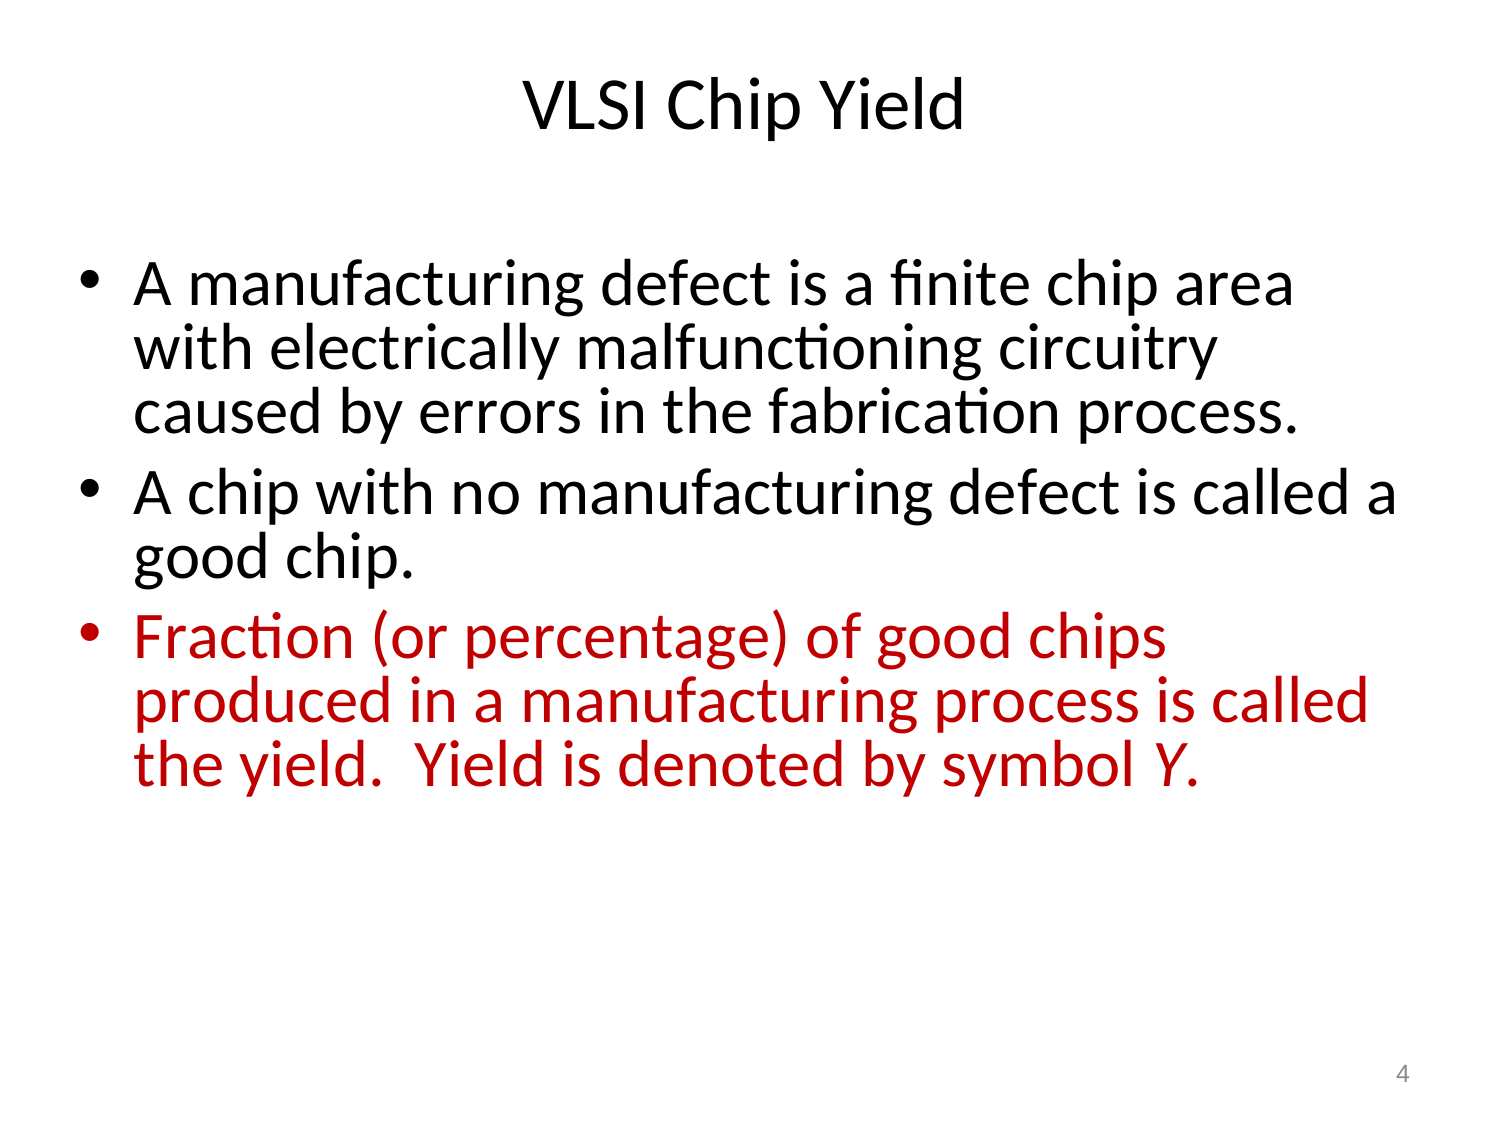

VLSI Chip Yield
A manufacturing defect is a finite chip area with electrically malfunctioning circuitry caused by errors in the fabrication process.
A chip with no manufacturing defect is called a good chip.
Fraction (or percentage) of good chips produced in a manufacturing process is called the yield. Yield is denoted by symbol Y.